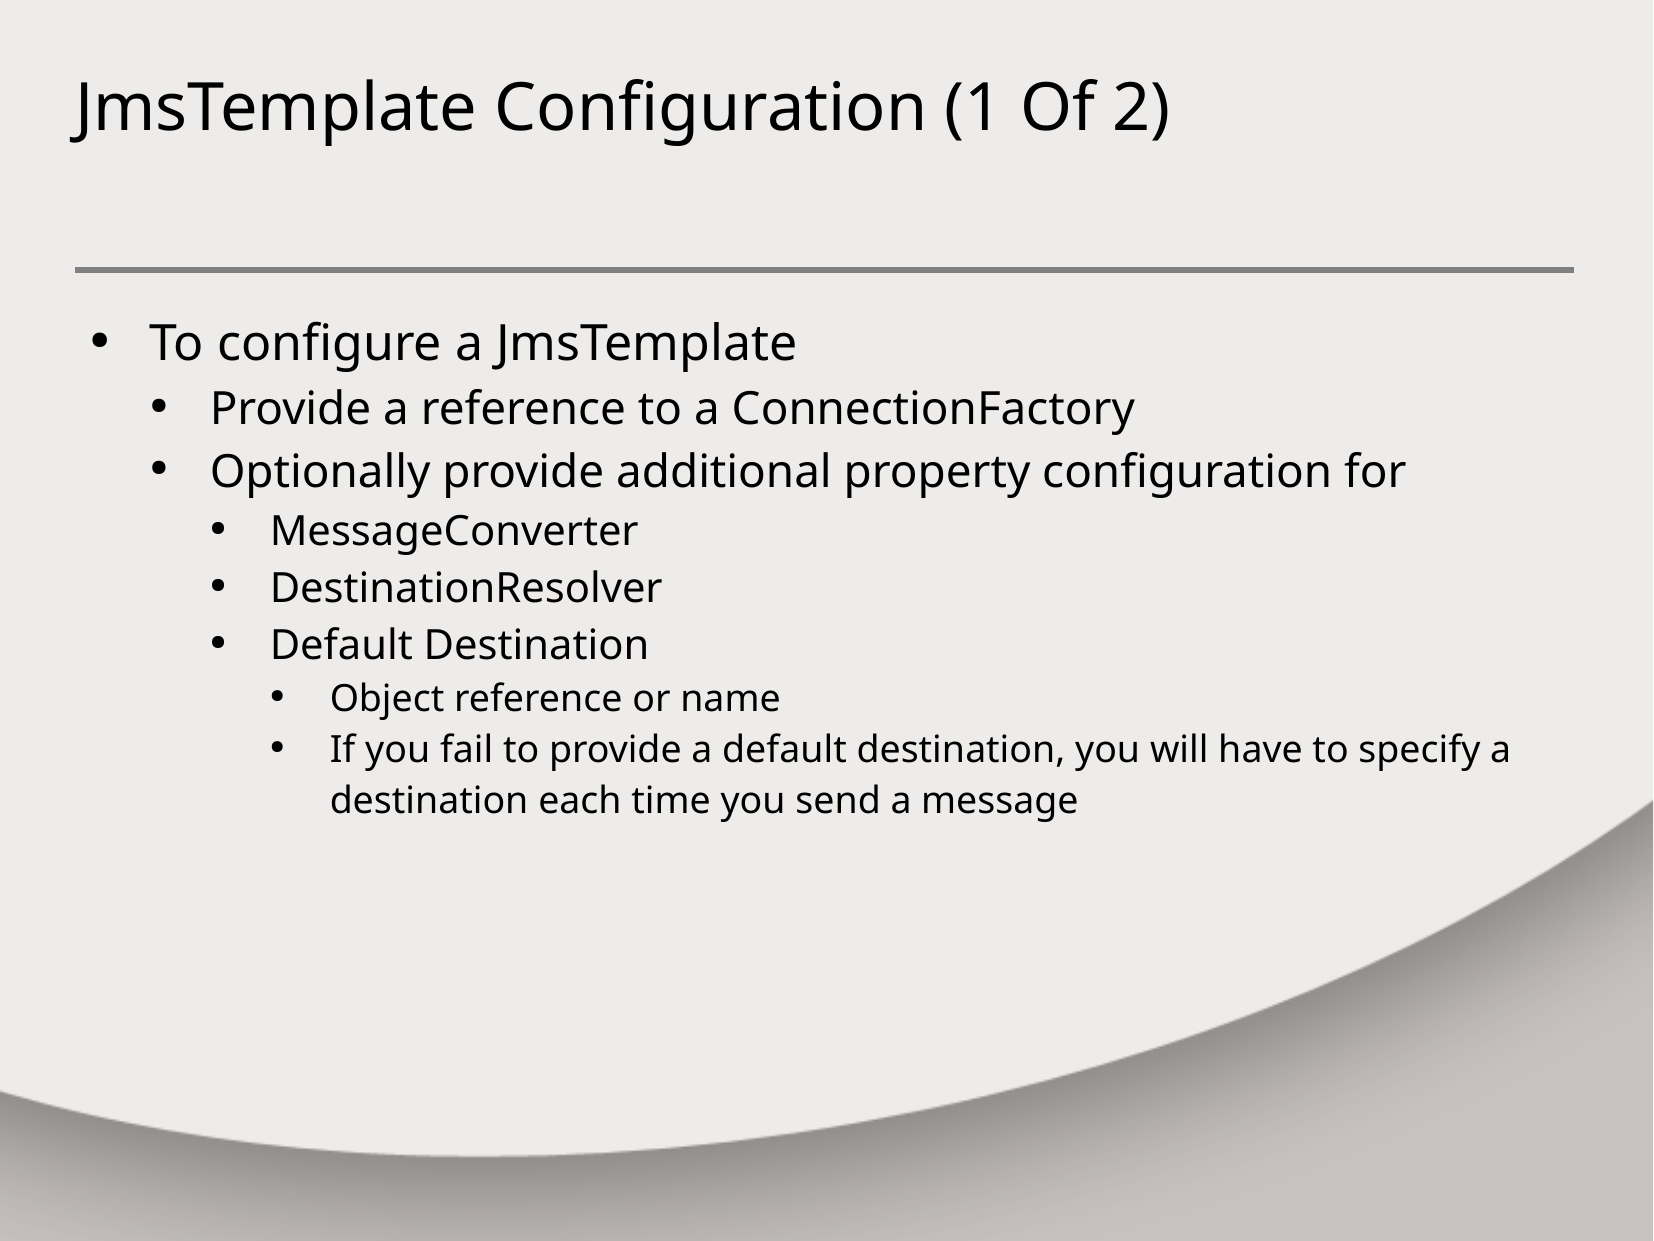

# JmsTemplate Configuration (1 Of 2)
To configure a JmsTemplate
Provide a reference to a ConnectionFactory
Optionally provide additional property configuration for
MessageConverter
DestinationResolver
Default Destination
Object reference or name
If you fail to provide a default destination, you will have to specify a destination each time you send a message